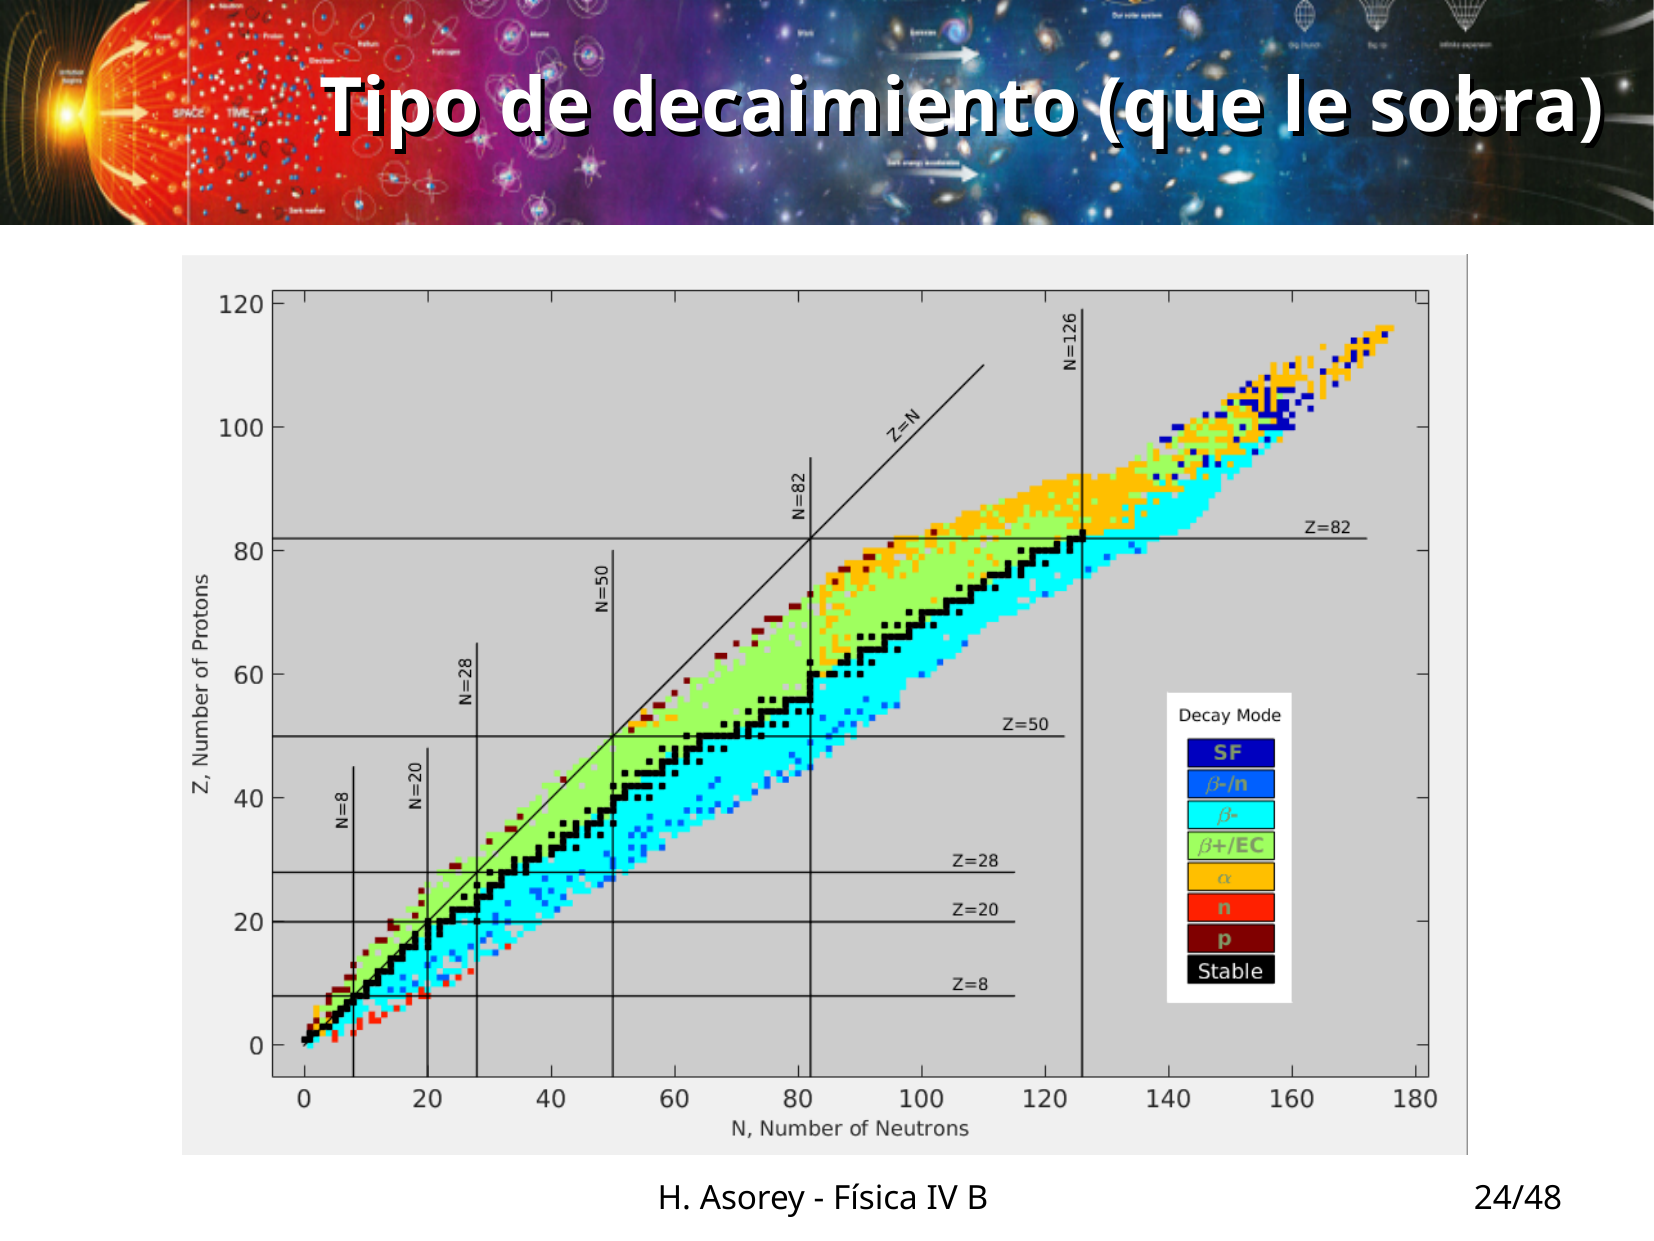

# Tipo de decaimiento (que le sobra)
H. Asorey - Física IV B
24